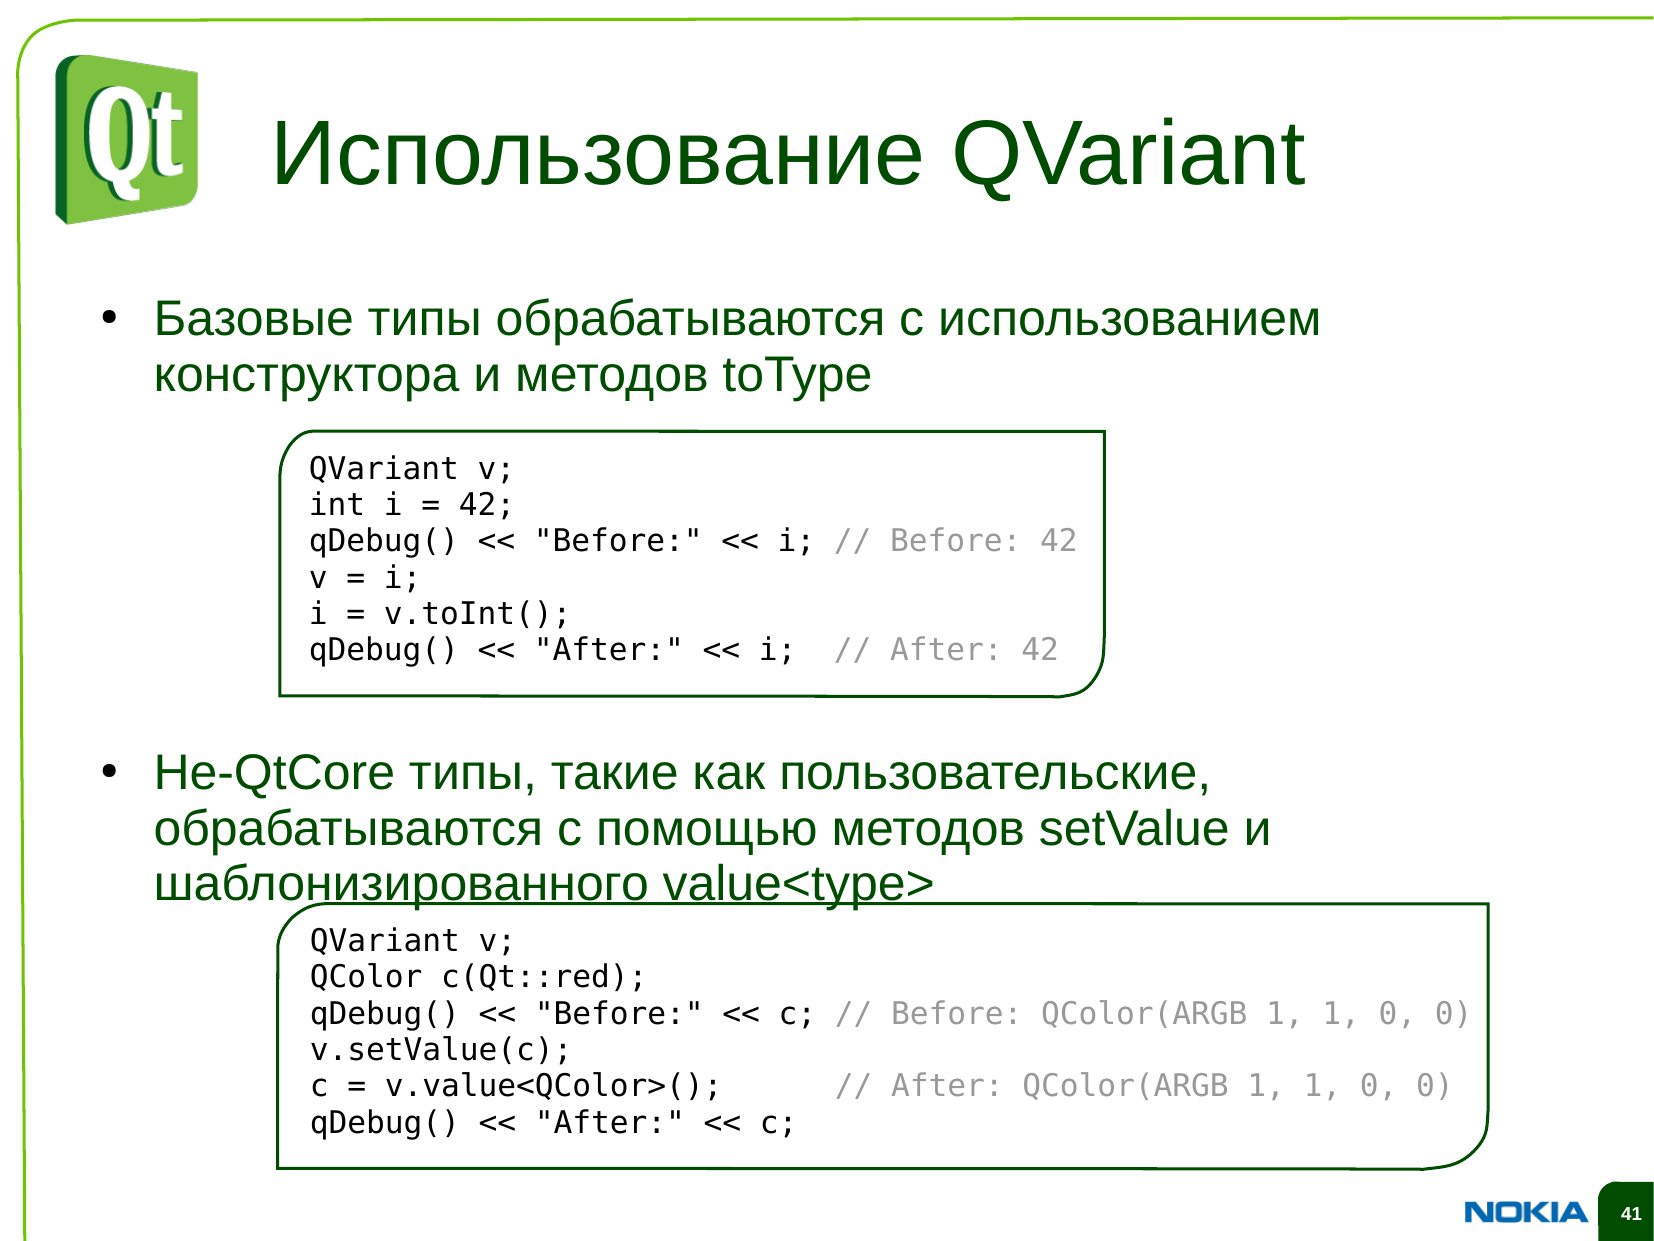

# Использование QVariant
Базовые типы обрабатываются с использованием конструктора и методов toType
Не-QtCore типы, такие как пользовательские, обрабатываются с помощью методов setValue и шаблонизированного value<type>
QVariant v;
int i = 42;
qDebug() << "Before:" << i; // Before: 42
v = i;
i = v.toInt();
qDebug() << "After:" << i; // After: 42
QVariant v;
QColor c(Qt::red);
qDebug() << "Before:" << c; // Before: QColor(ARGB 1, 1, 0, 0)
v.setValue(c);
c = v.value<QColor>(); // After: QColor(ARGB 1, 1, 0, 0)
qDebug() << "After:" << c;